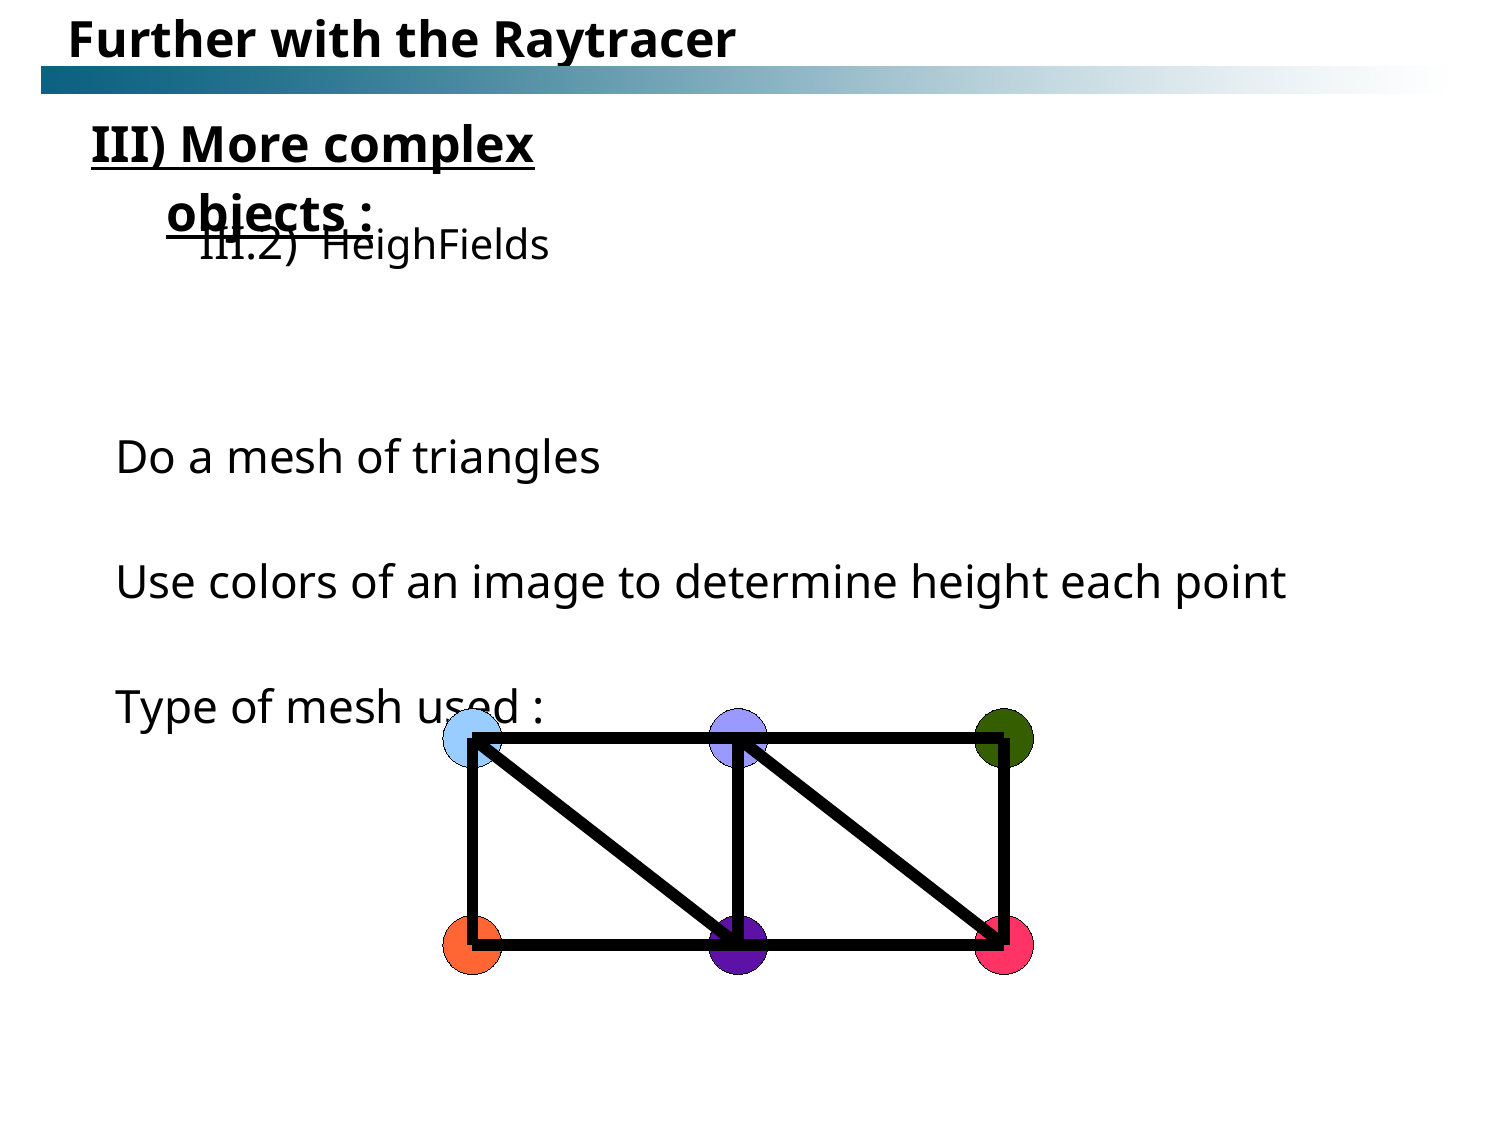

# Further with the Raytracer
III) More complex objects :
III.2) HeighFields
 Do a mesh of triangles
 Use colors of an image to determine height each point
 Type of mesh used :